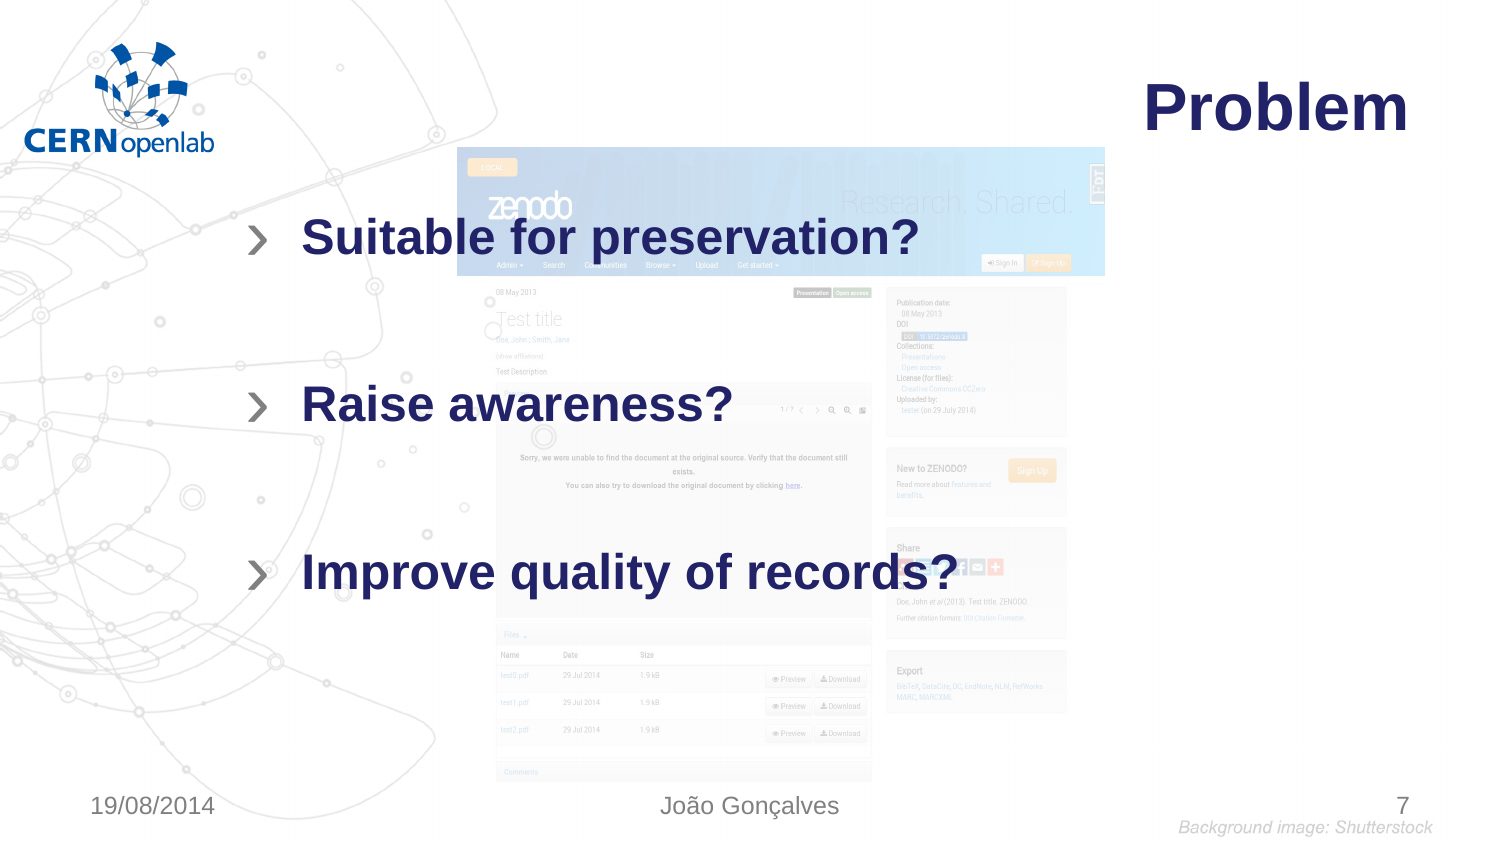

# Problem
Suitable for preservation?
Raise awareness?
Improve quality of records?
19/08/2014
João Gonçalves